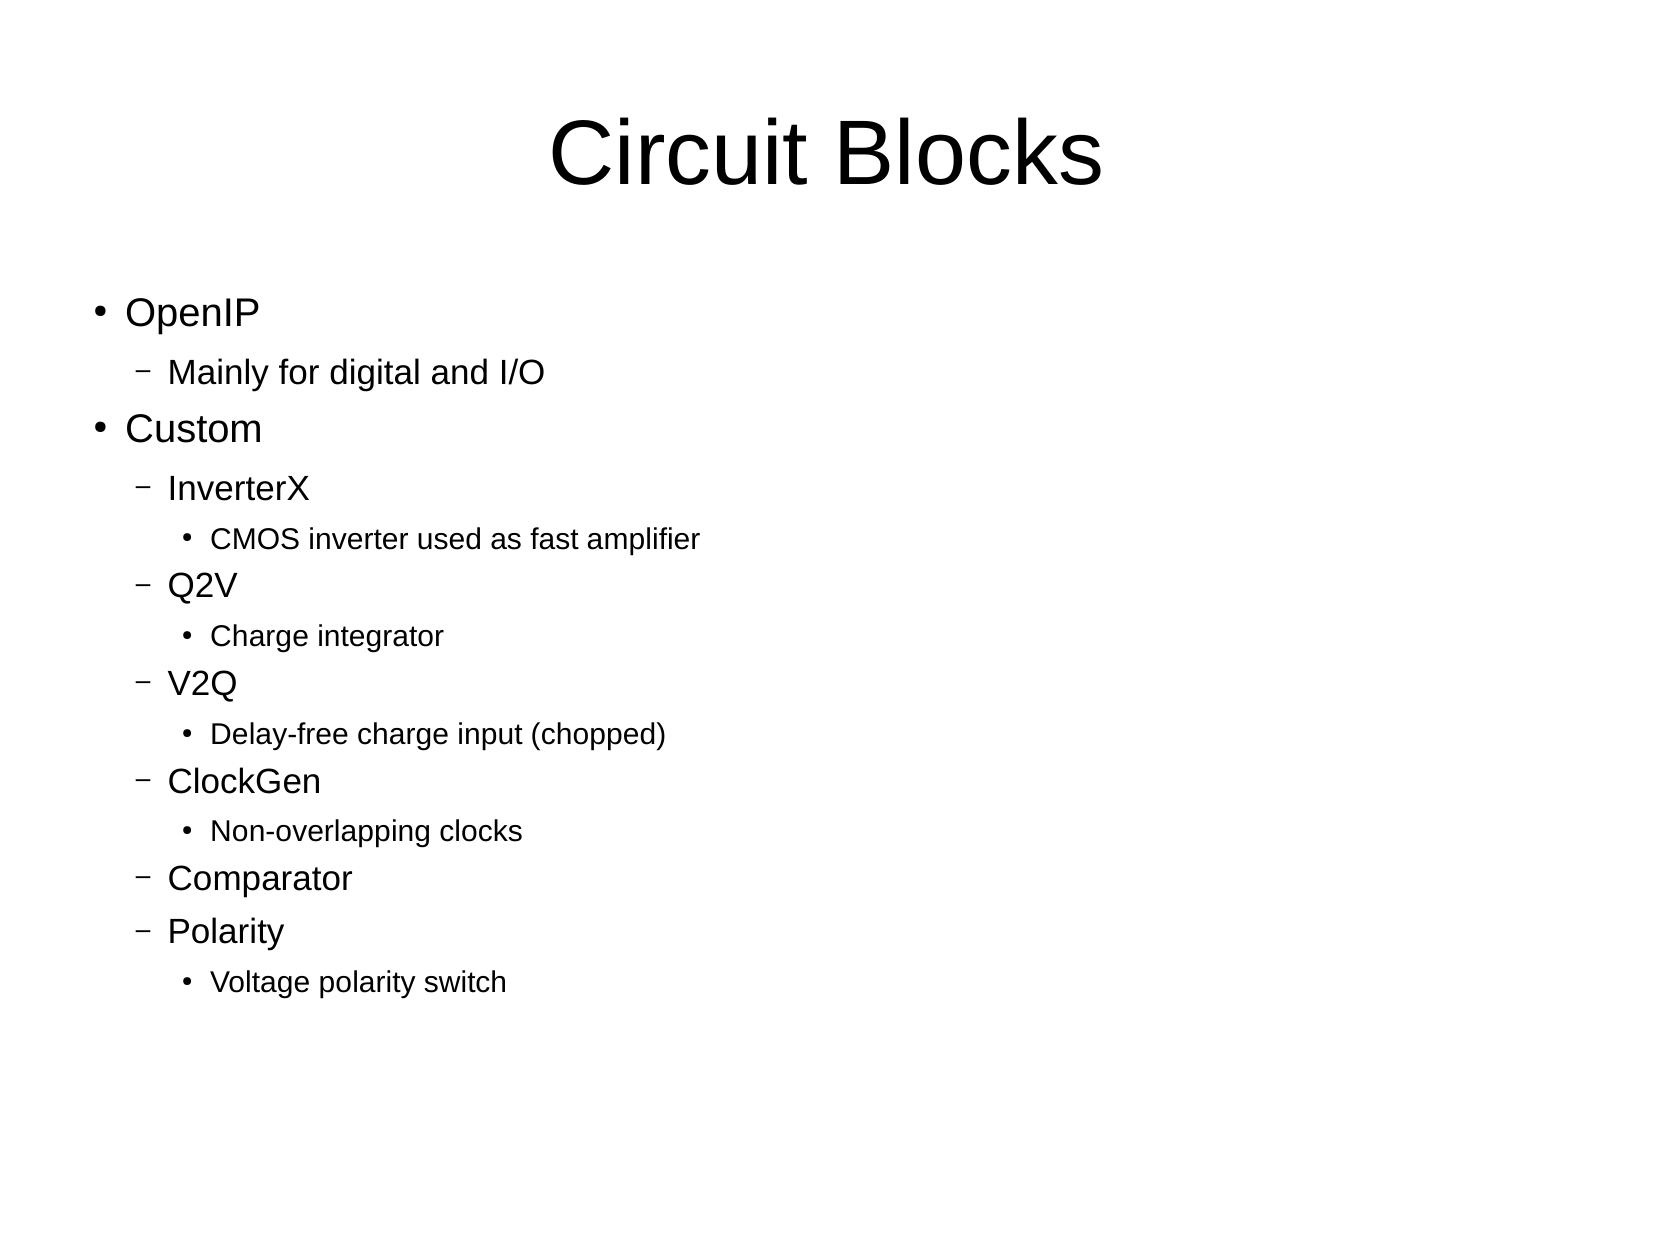

# Circuit Blocks
OpenIP
Mainly for digital and I/O
Custom
InverterX
CMOS inverter used as fast amplifier
Q2V
Charge integrator
V2Q
Delay-free charge input (chopped)
ClockGen
Non-overlapping clocks
Comparator
Polarity
Voltage polarity switch